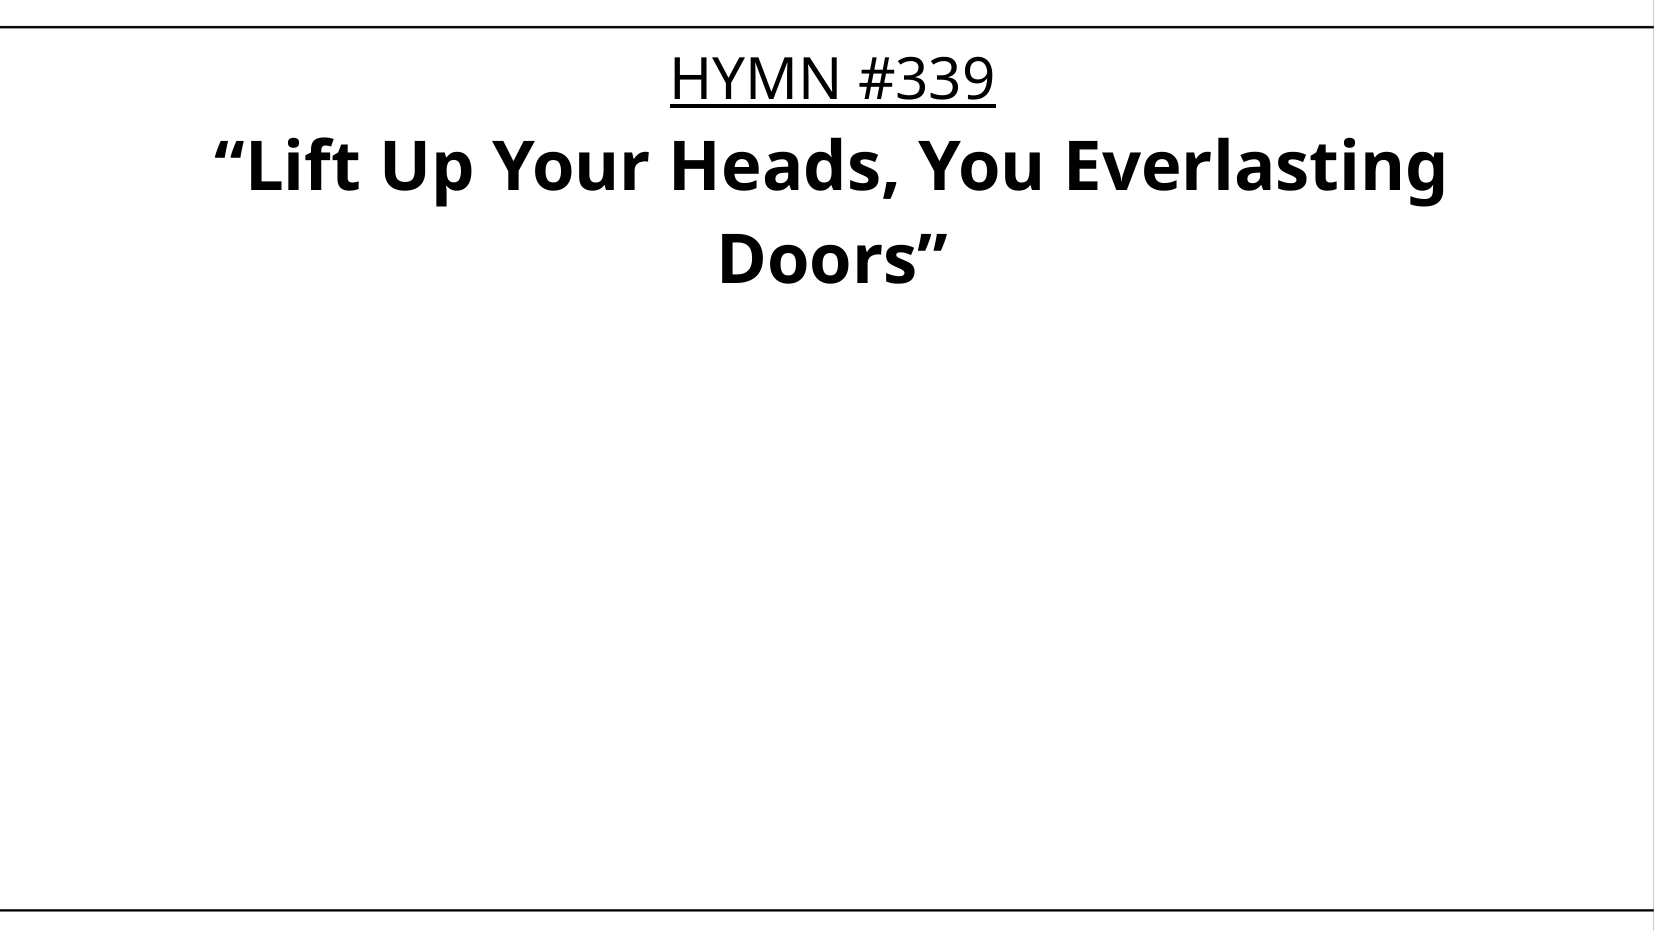

HYMN #339
“Lift Up Your Heads, You Everlasting Doors”